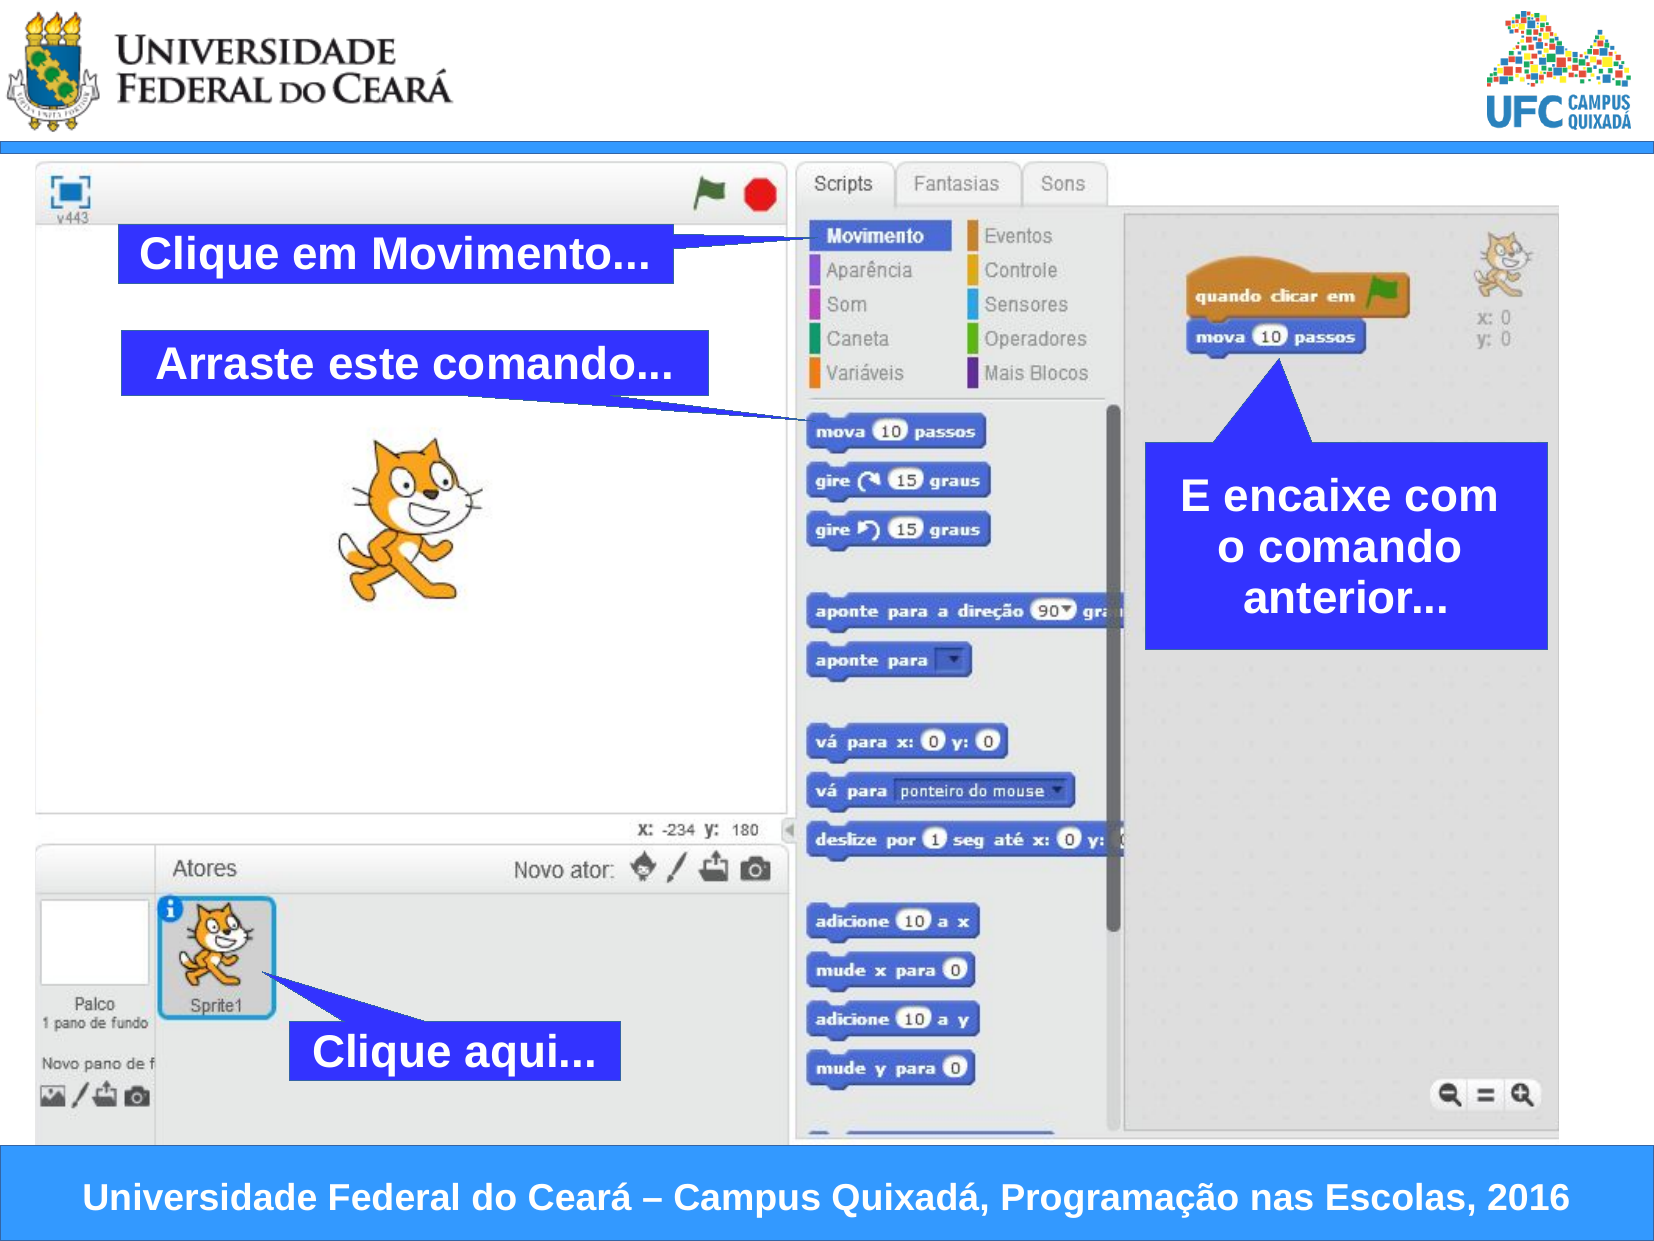

Clique em Movimento...
Arraste este comando...
E encaixe com
o comando
anterior...
Clique aqui...
Universidade Federal do Ceará – Campus Quixadá, Programação nas Escolas, 2016